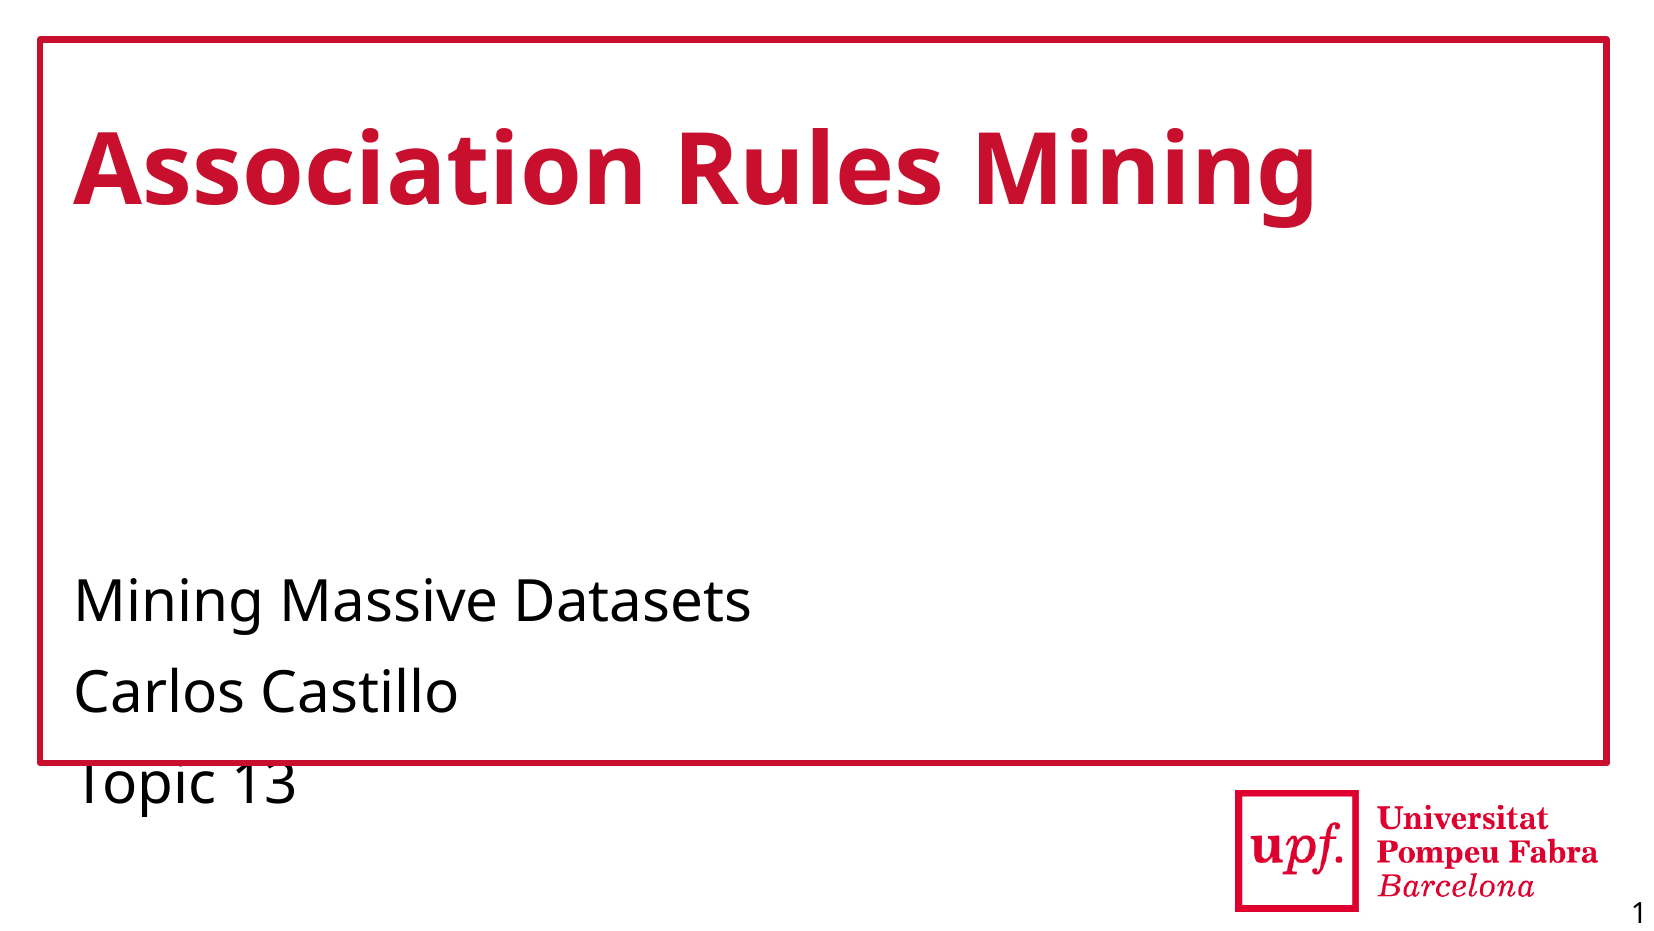

Association Rules Mining
Mining Massive Datasets
Carlos Castillo
Topic 13
1